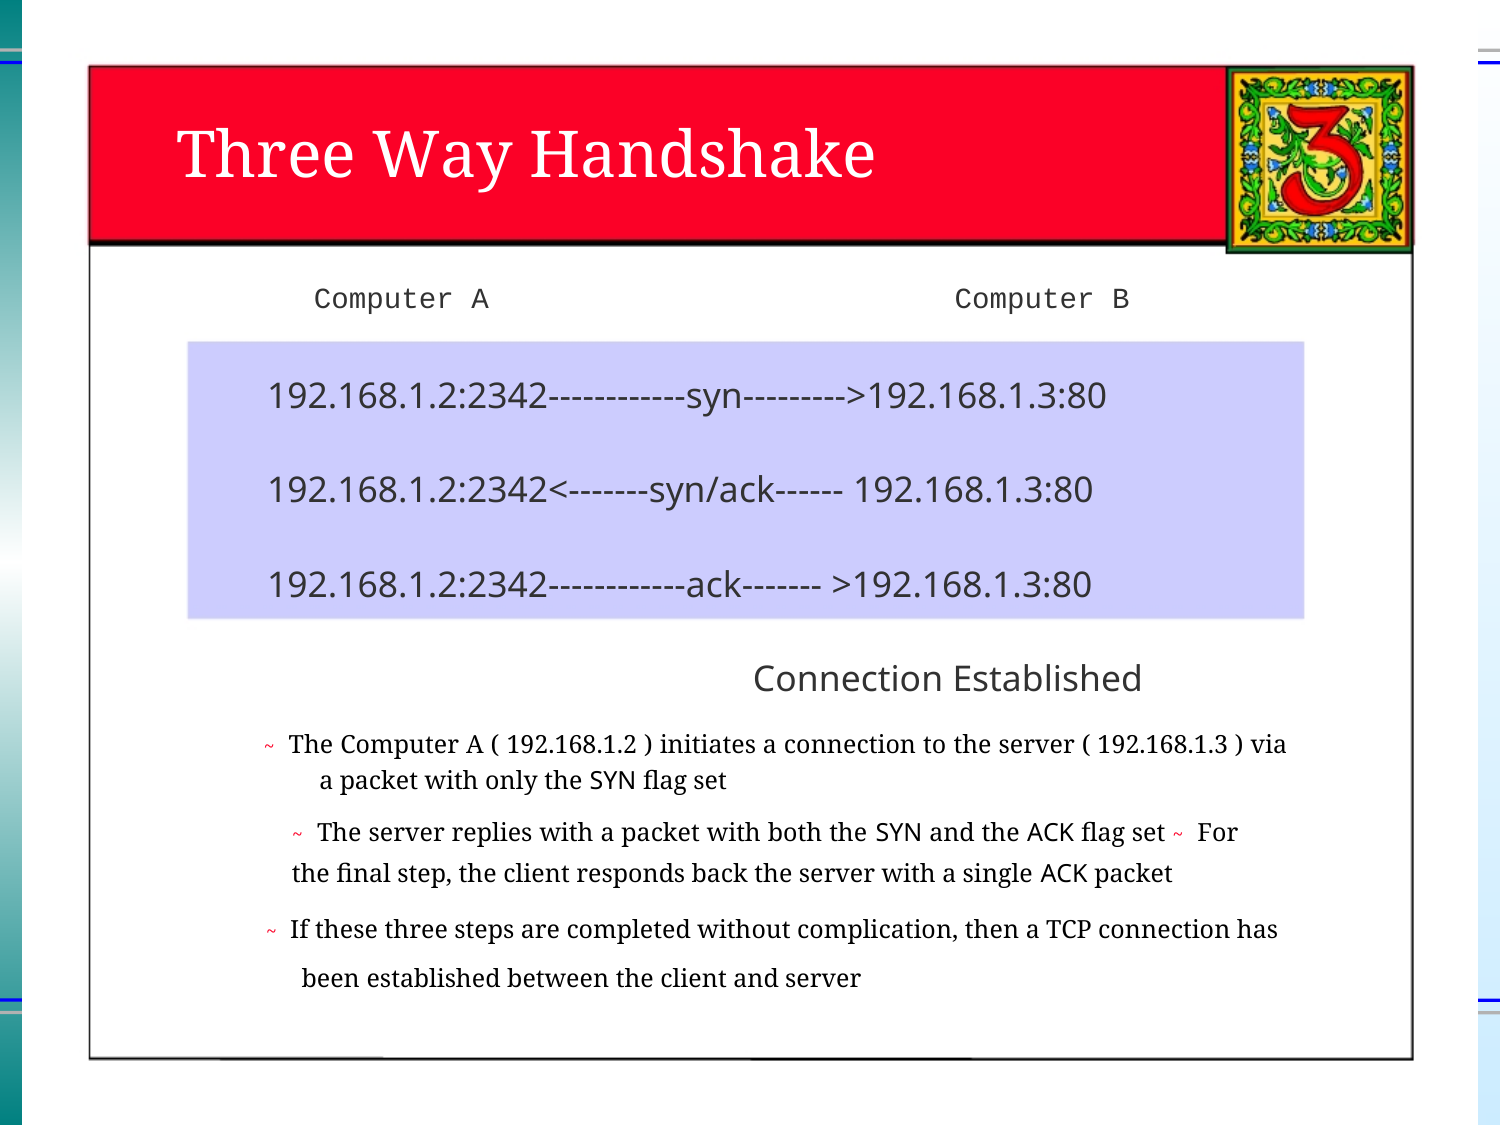

Three Way Handshake
Computer A
Computer B
192.168.1.2:2342------------syn--------->192.168.1.3:80
192.168.1.2:2342<-------syn/ack------ 192.168.1.3:80
192.168.1.2:2342------------ack------- >192.168.1.3:80
Connection Established
~ The Computer A ( 192.168.1.2 ) initiates a connection to the server ( 192.168.1.3 ) via a packet with only the SYN flag set
~ The server replies with a packet with both the SYN and the ACK flag set ~ For the final step, the client responds back the server with a single ACK packet
~ If these three steps are completed without complication, then a TCP connection has
been established between the client and server